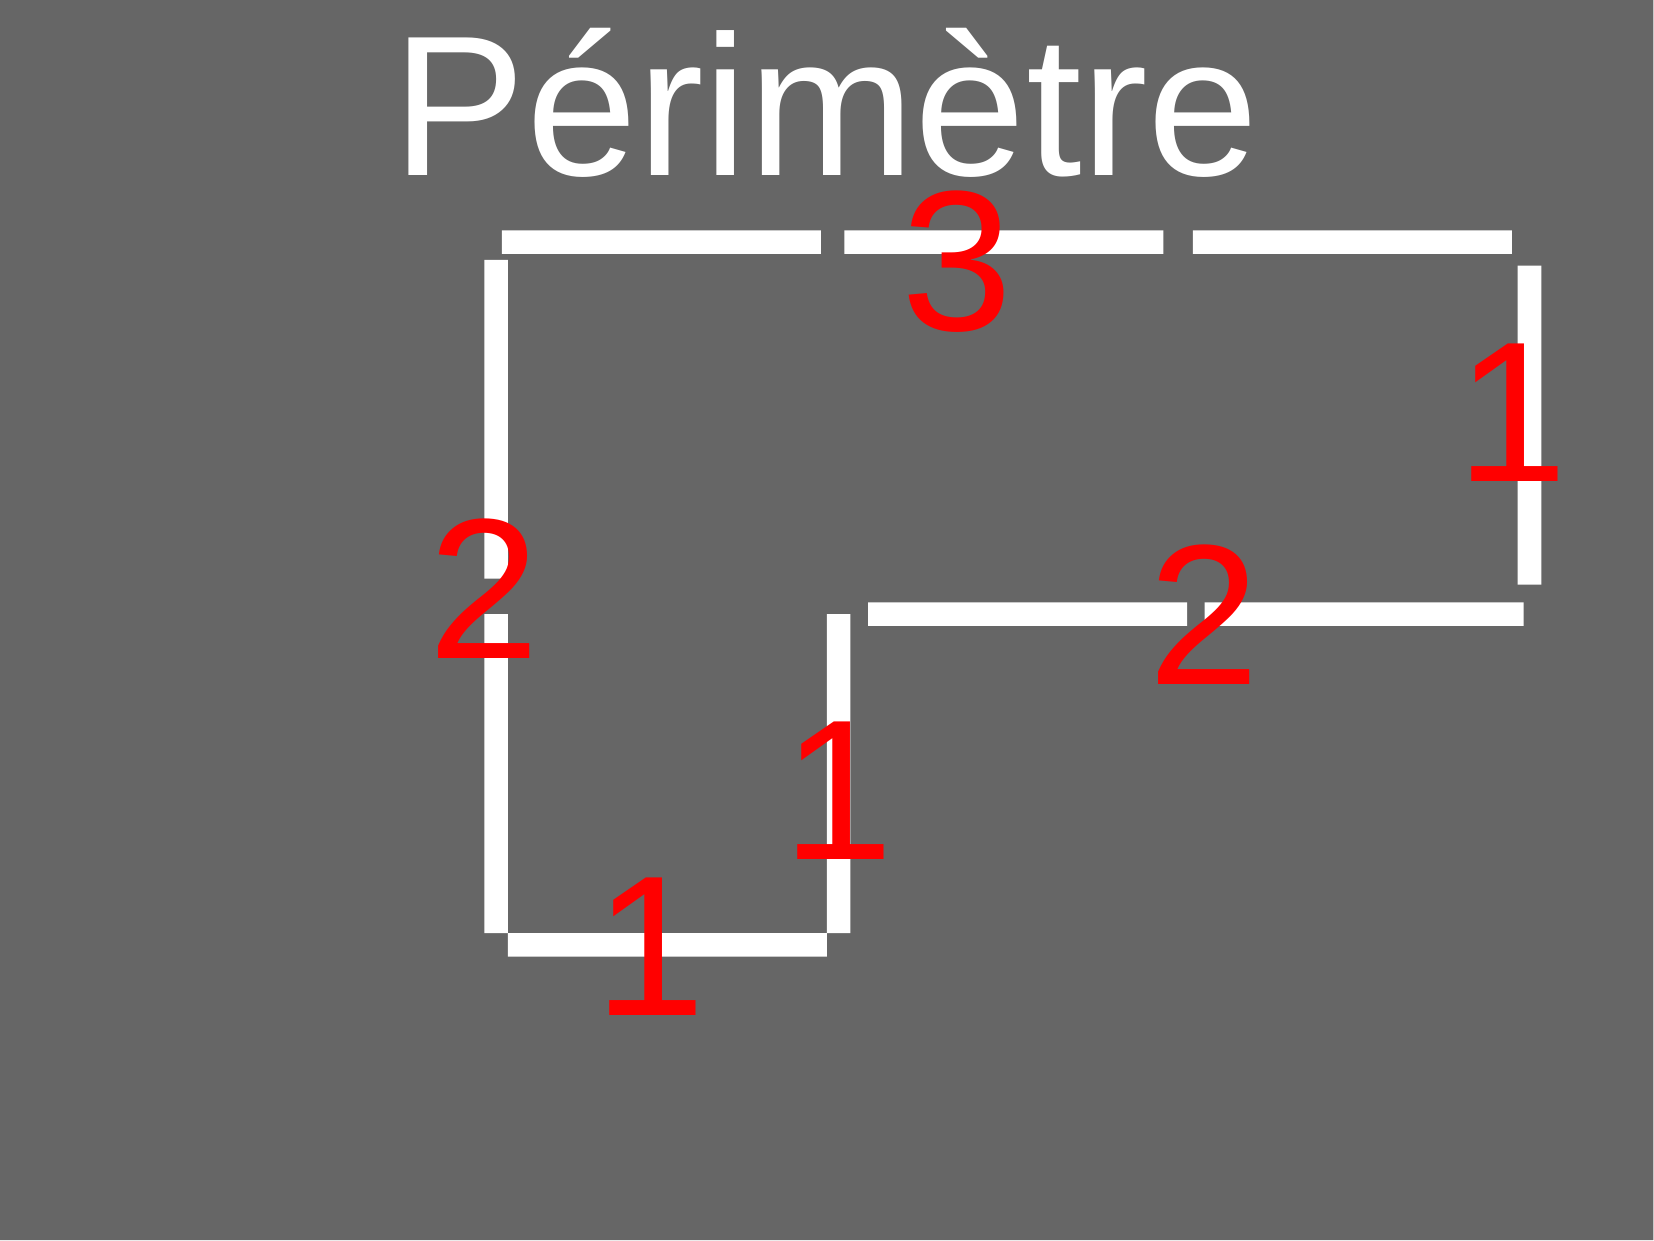

# Périmètre
3
1
2
2
1
1